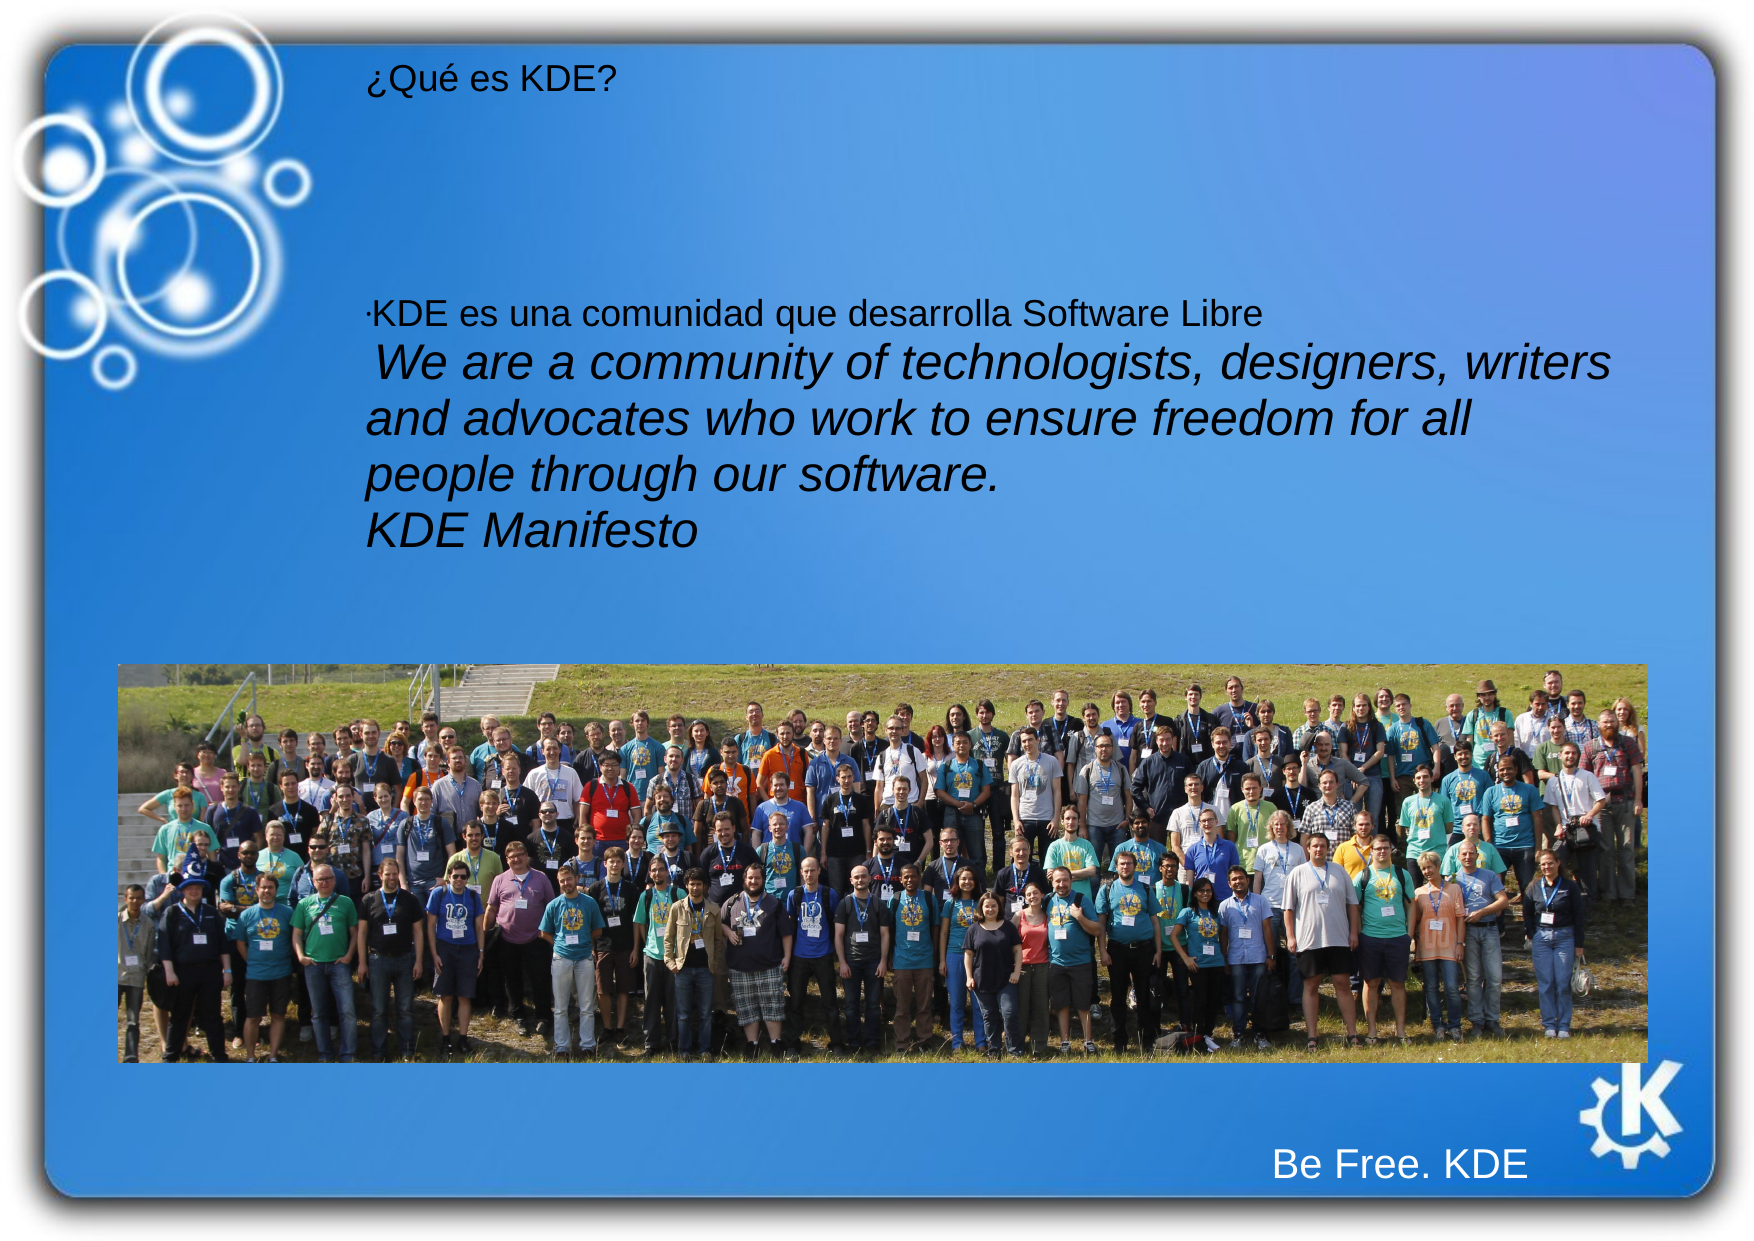

¿Qué es KDE?
KDE es una comunidad que desarrolla Software Libre
We are a community of technologists, designers, writers and advocates who work to ensure freedom for all people through our software.
KDE Manifesto